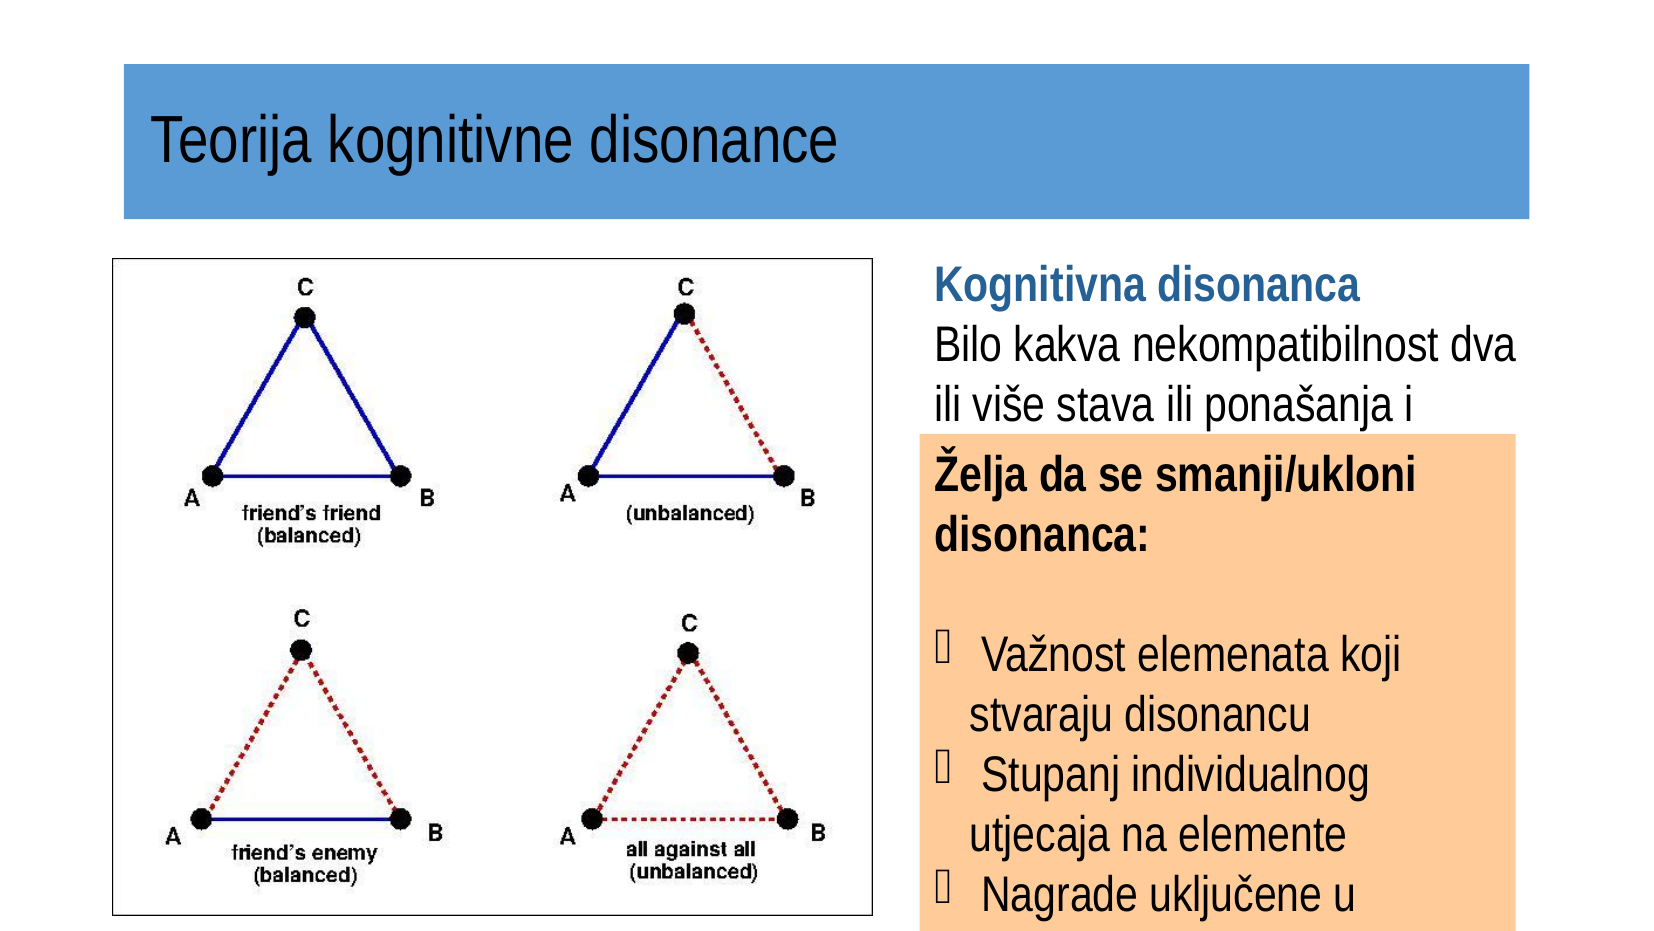

# Teorija kognitivne disonance
Kognitivna disonanca
Bilo kakva nekompatibilnost dva ili više stava ili ponašanja i stava.
Želja da se smanji/ukloni disonanca:
 Važnost elemenata koji stvaraju disonancu
 Stupanj individualnog utjecaja na elemente
 Nagrade uključene u disonancu